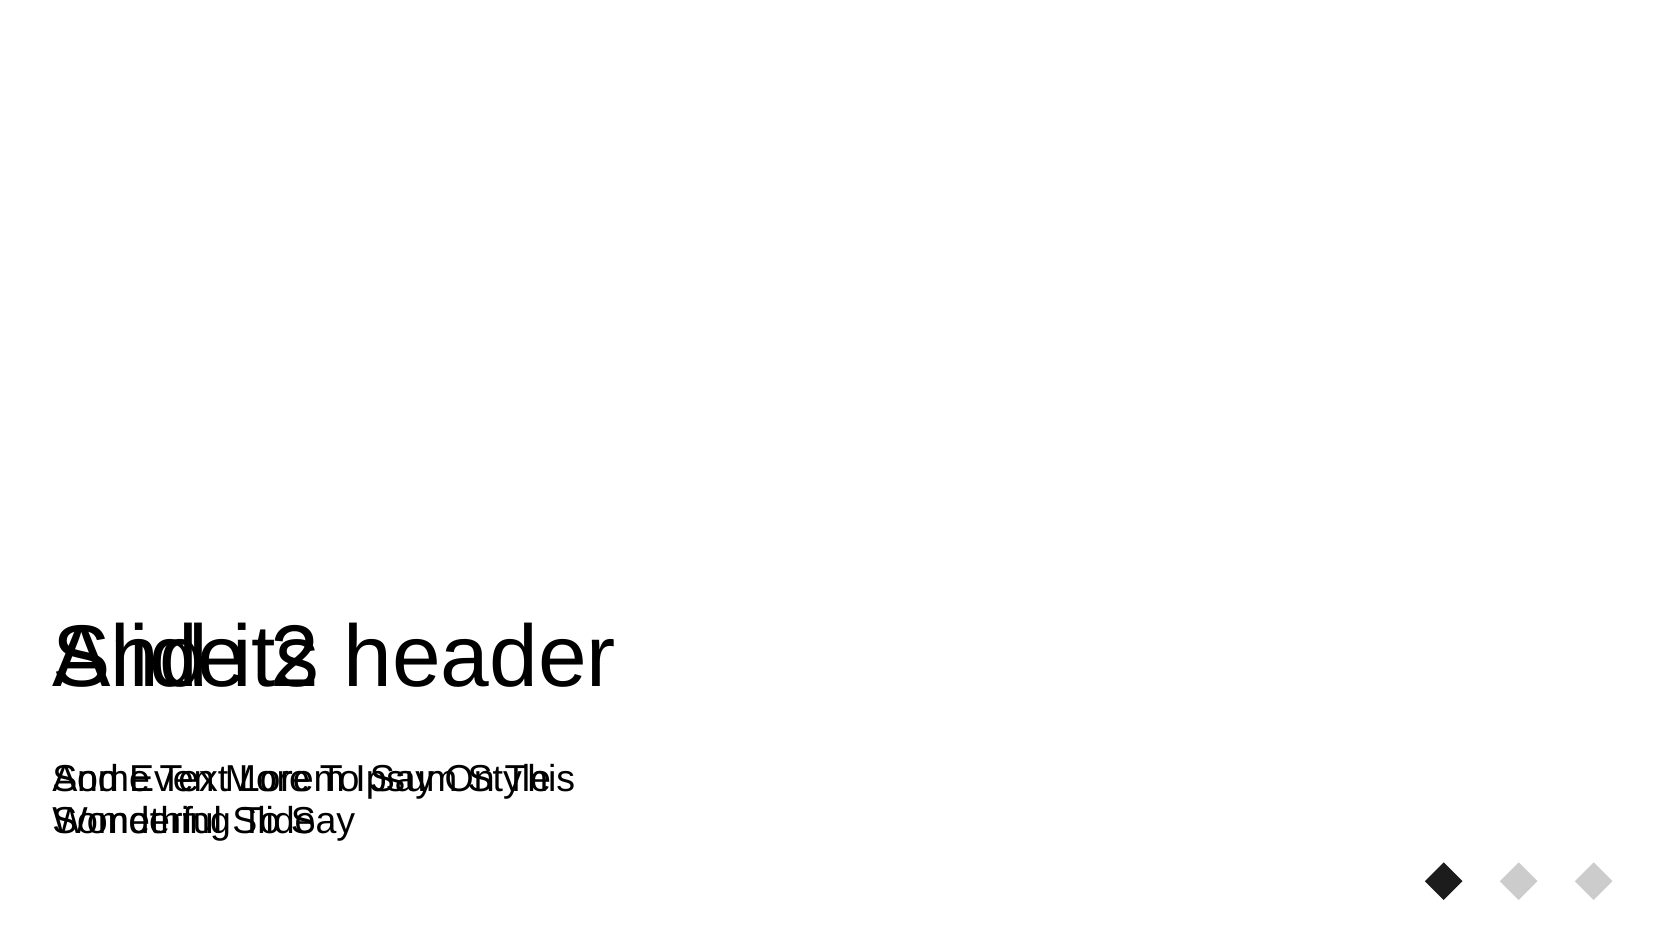

And its header
Slide 2
Some Text Lorem Ipsum Style Something To Say
And Even More To Say On This Wonderful Slide